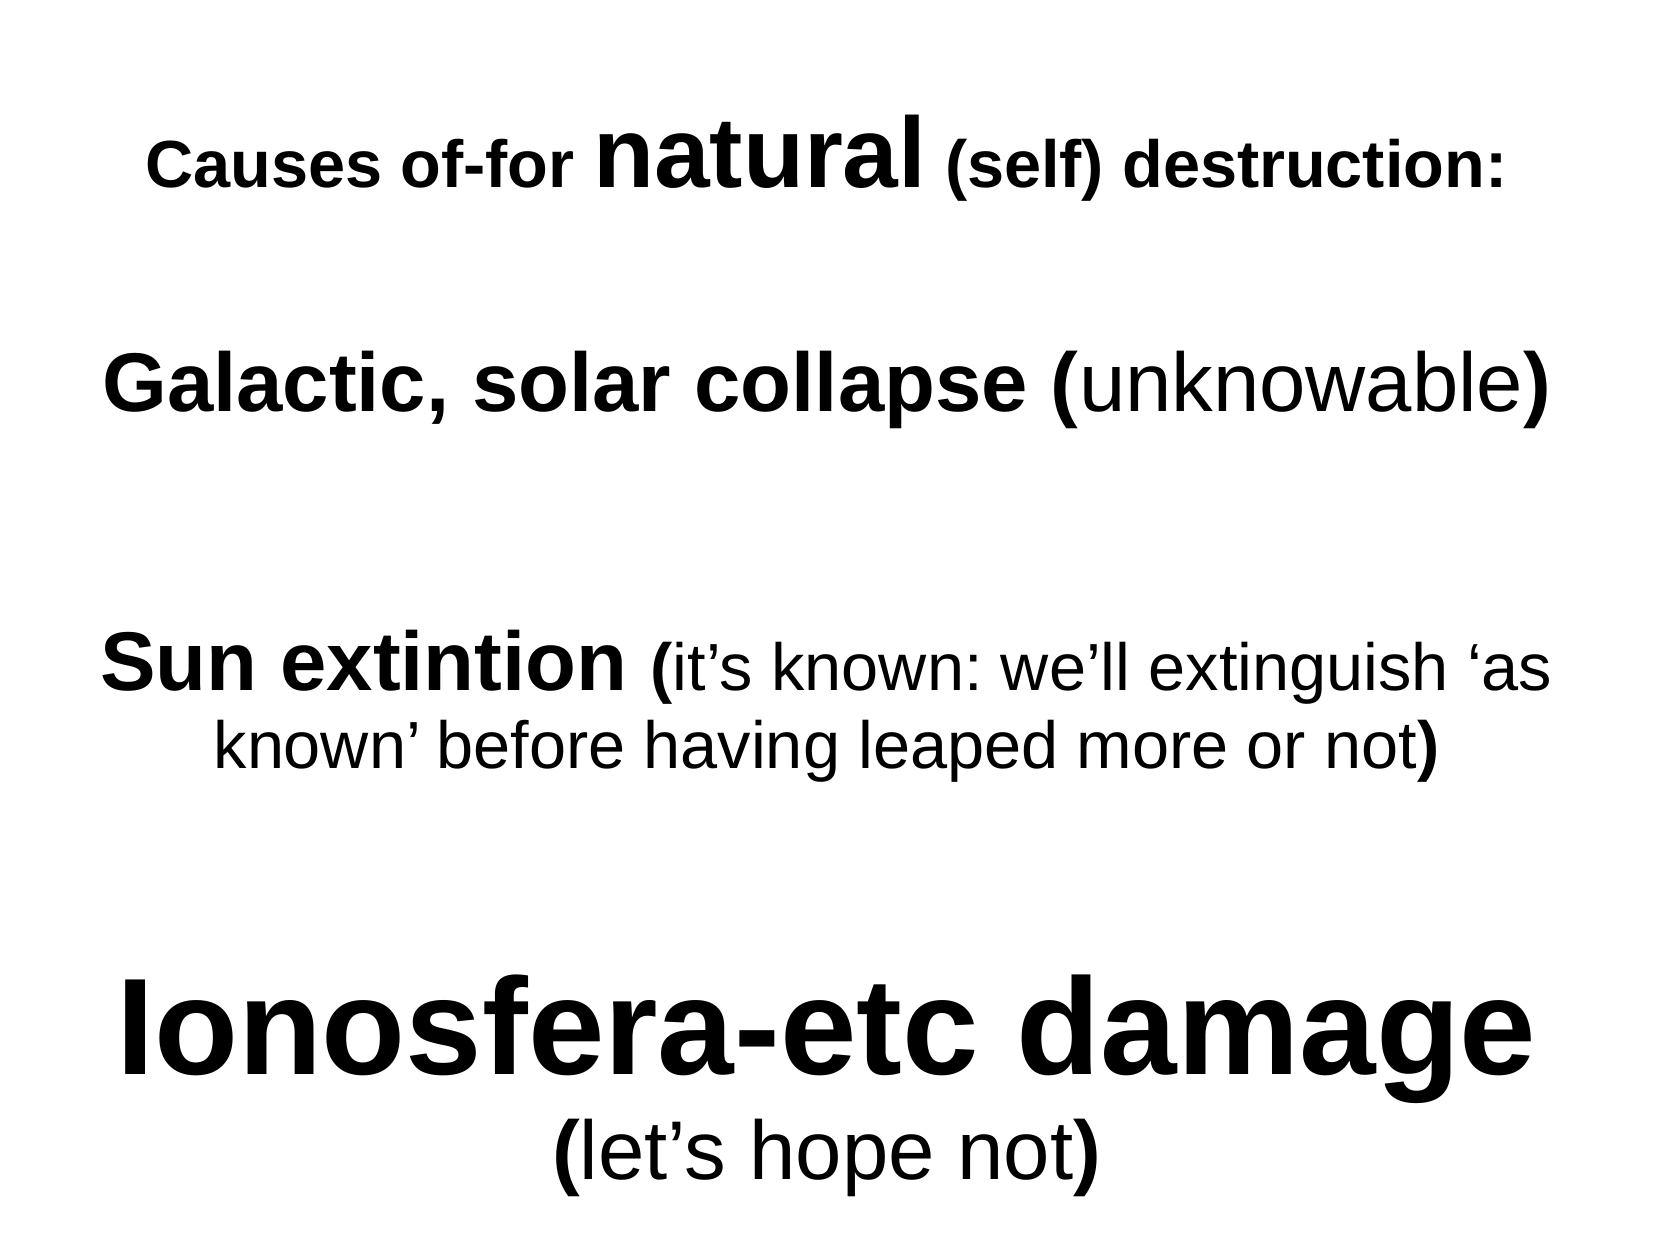

Galactic, solar collapse (unknowable)
Sun extintion (it’s known: we’ll extinguish ‘as known’ before having leaped more or not)
Ionosfera-etc damage
(let’s hope not)
.
# Causes of-for natural (self) destruction: